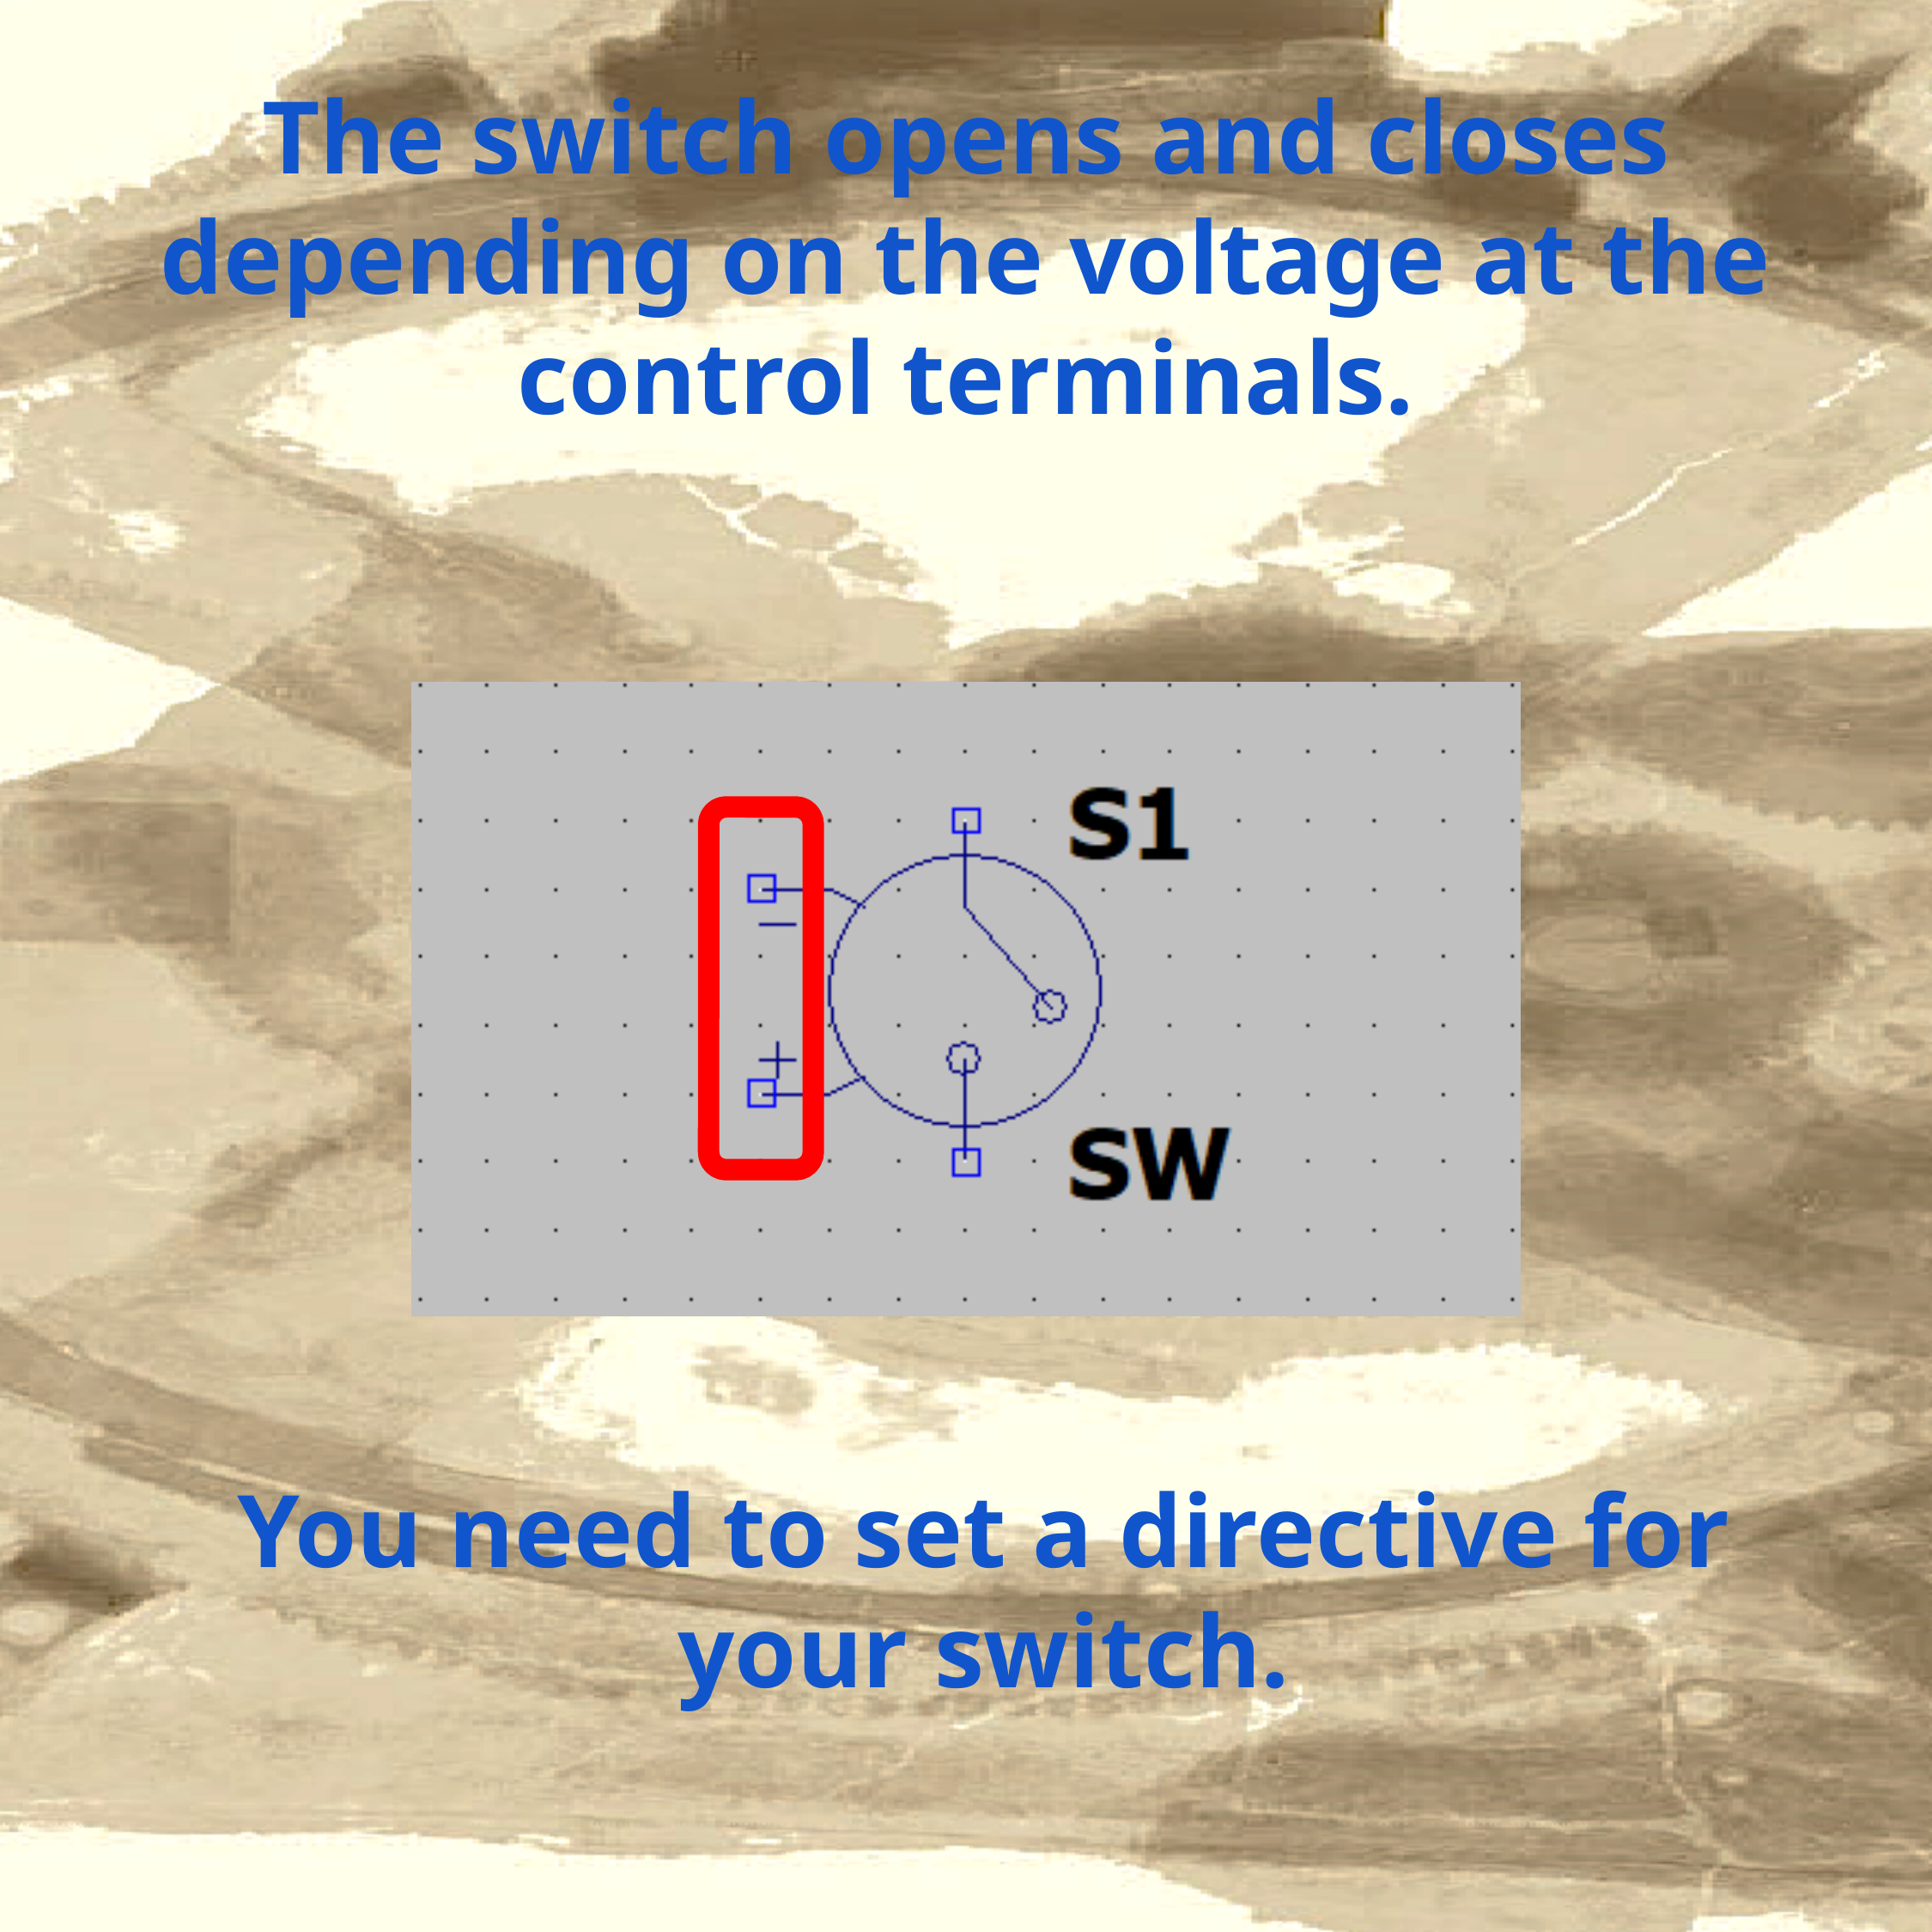

The switch opens and closes depending on the voltage at the control terminals.
You need to set a directive for your switch.